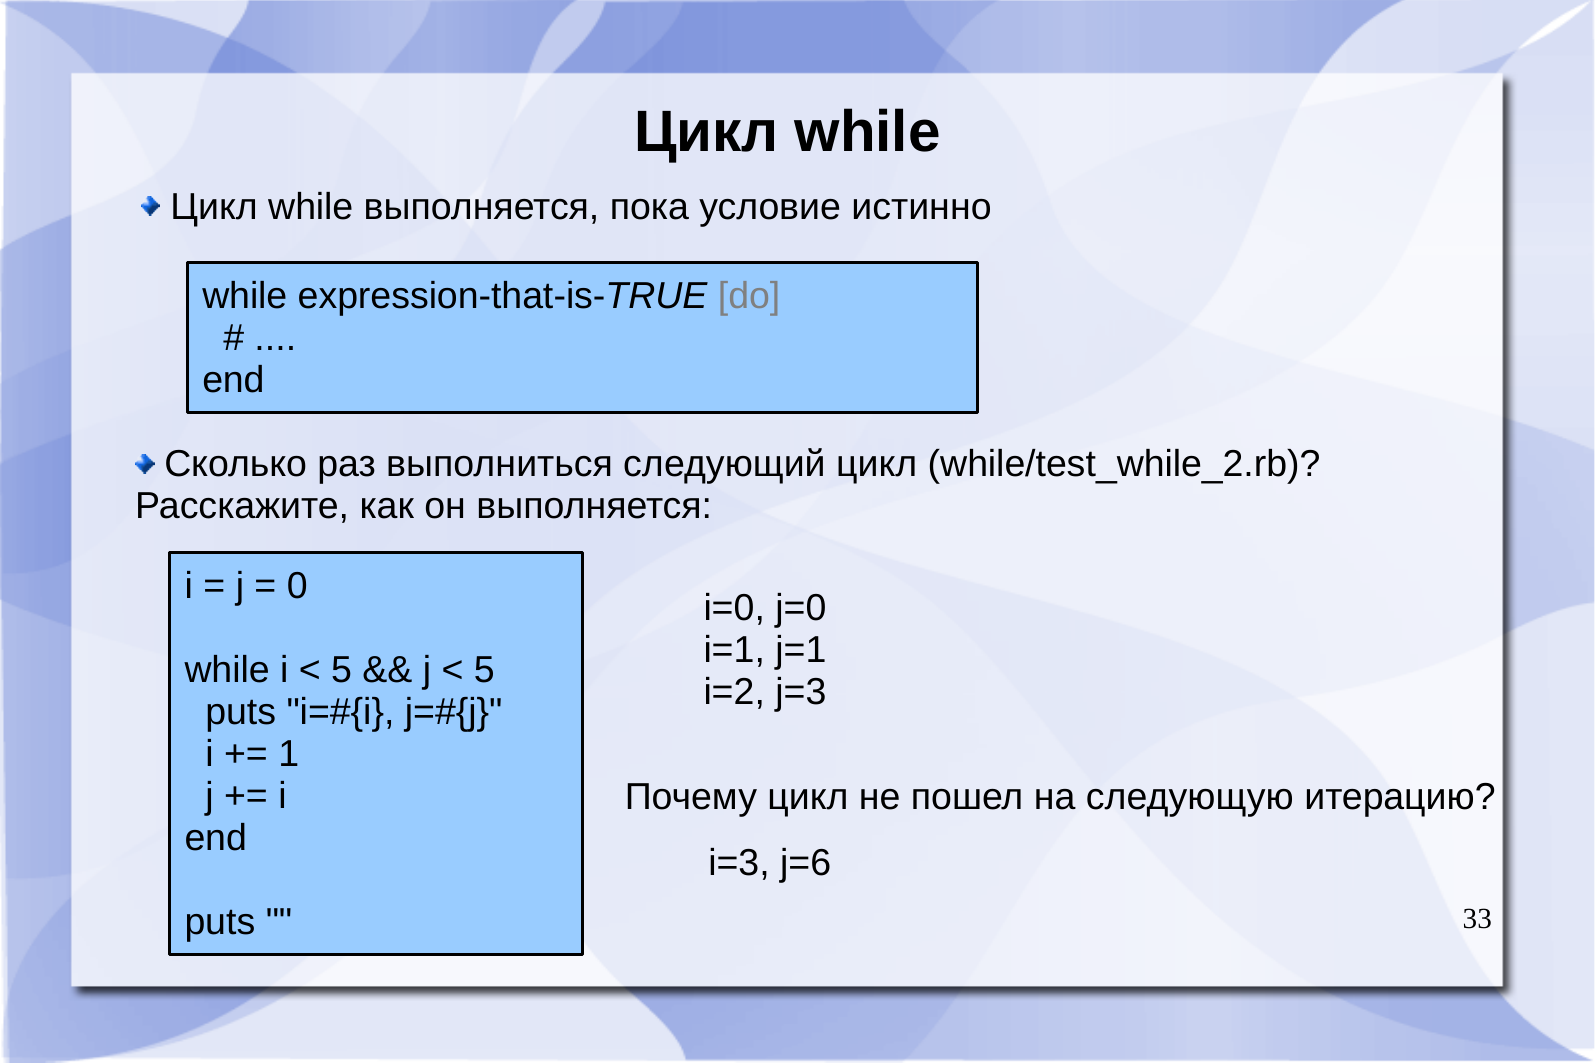

# Цикл while
 Цикл while выполняется, пока условие истинно
while expression-that-is-TRUE [do]
 # ....
end
 Cколько раз выполниться следующий цикл (while/test_while_2.rb)? Расскажите, как он выполняется:
i = j = 0
while i < 5 && j < 5
 puts "i=#{i}, j=#{j}"
 i += 1
 j += i
end
puts ""
i=0, j=0
i=1, j=1
i=2, j=3
Почему цикл не пошел на следующую итерацию?
 i=3, j=6
33